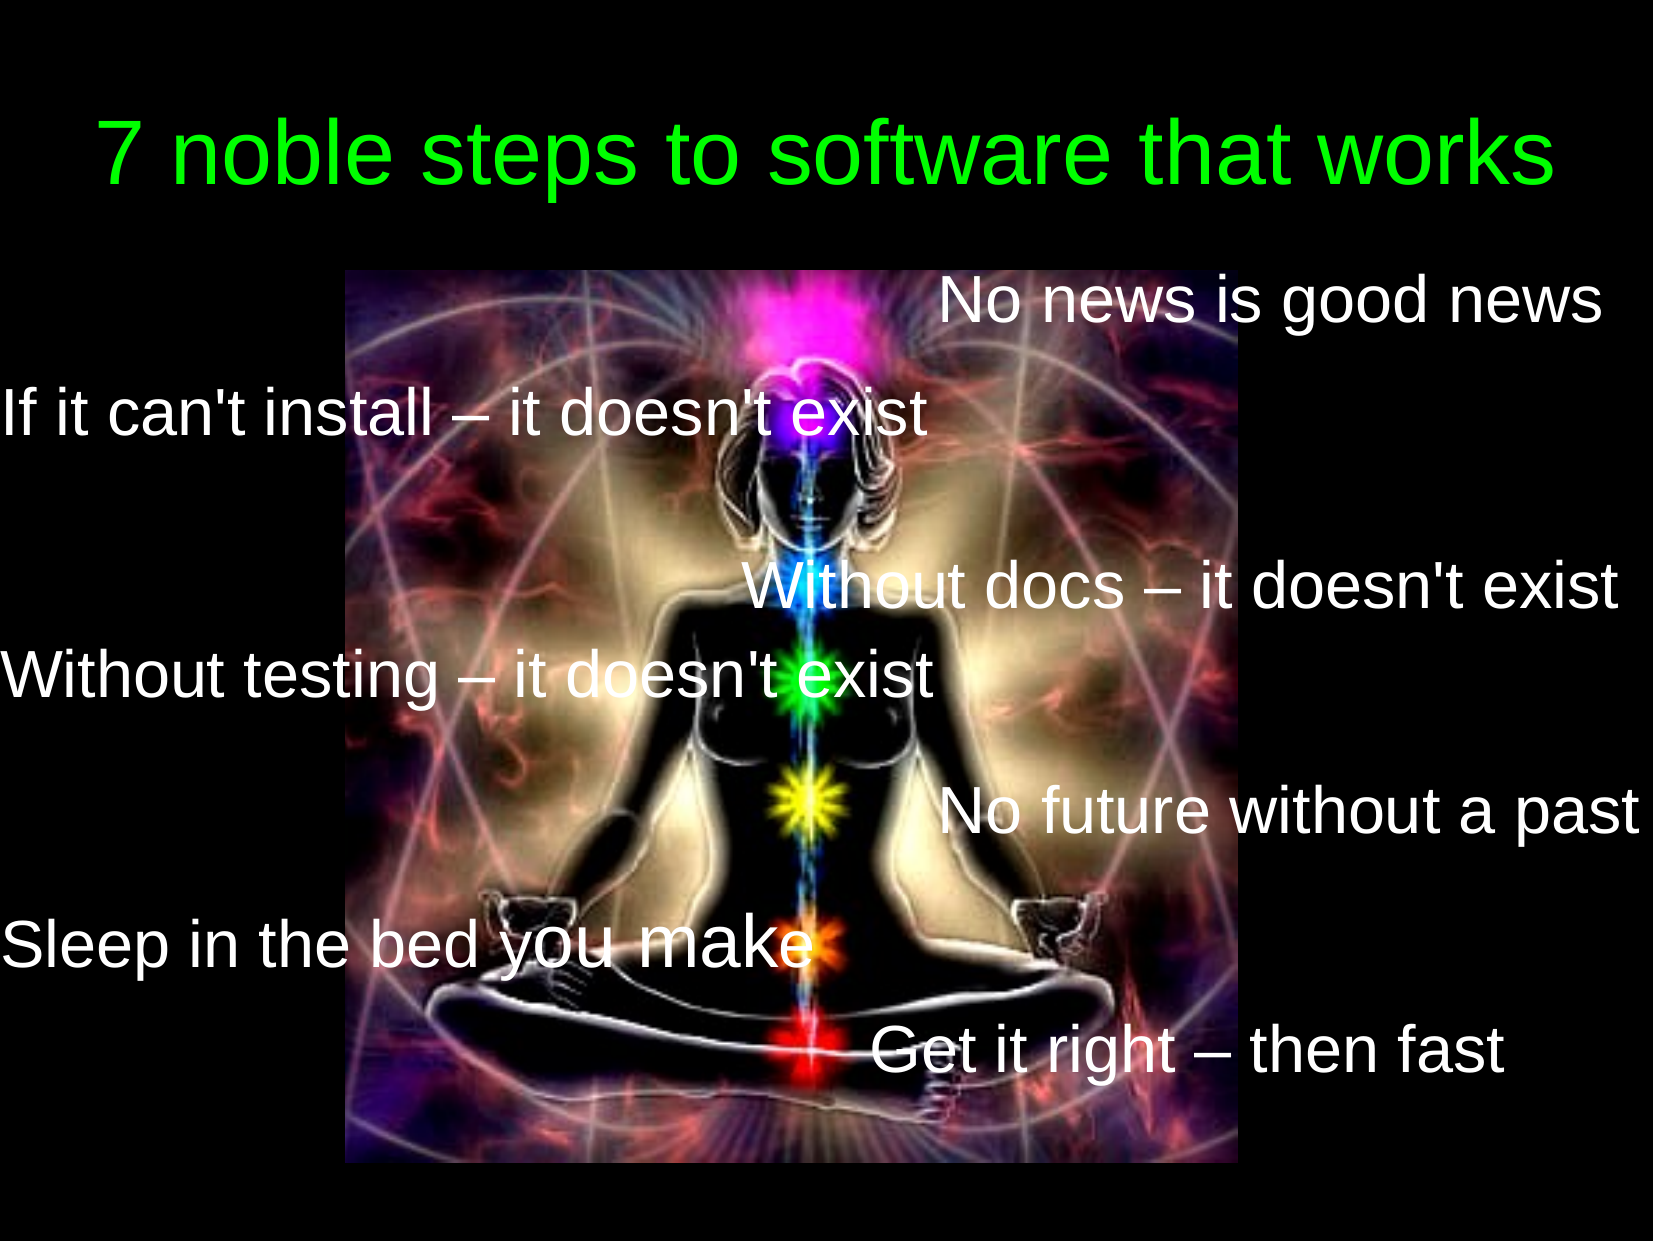

# 7 noble steps to software that works
No news is good news
If it can't install – it doesn't exist
Without docs – it doesn't exist
Without testing – it doesn't exist
No future without a past
Sleep in the bed you make
Get it right – then fast